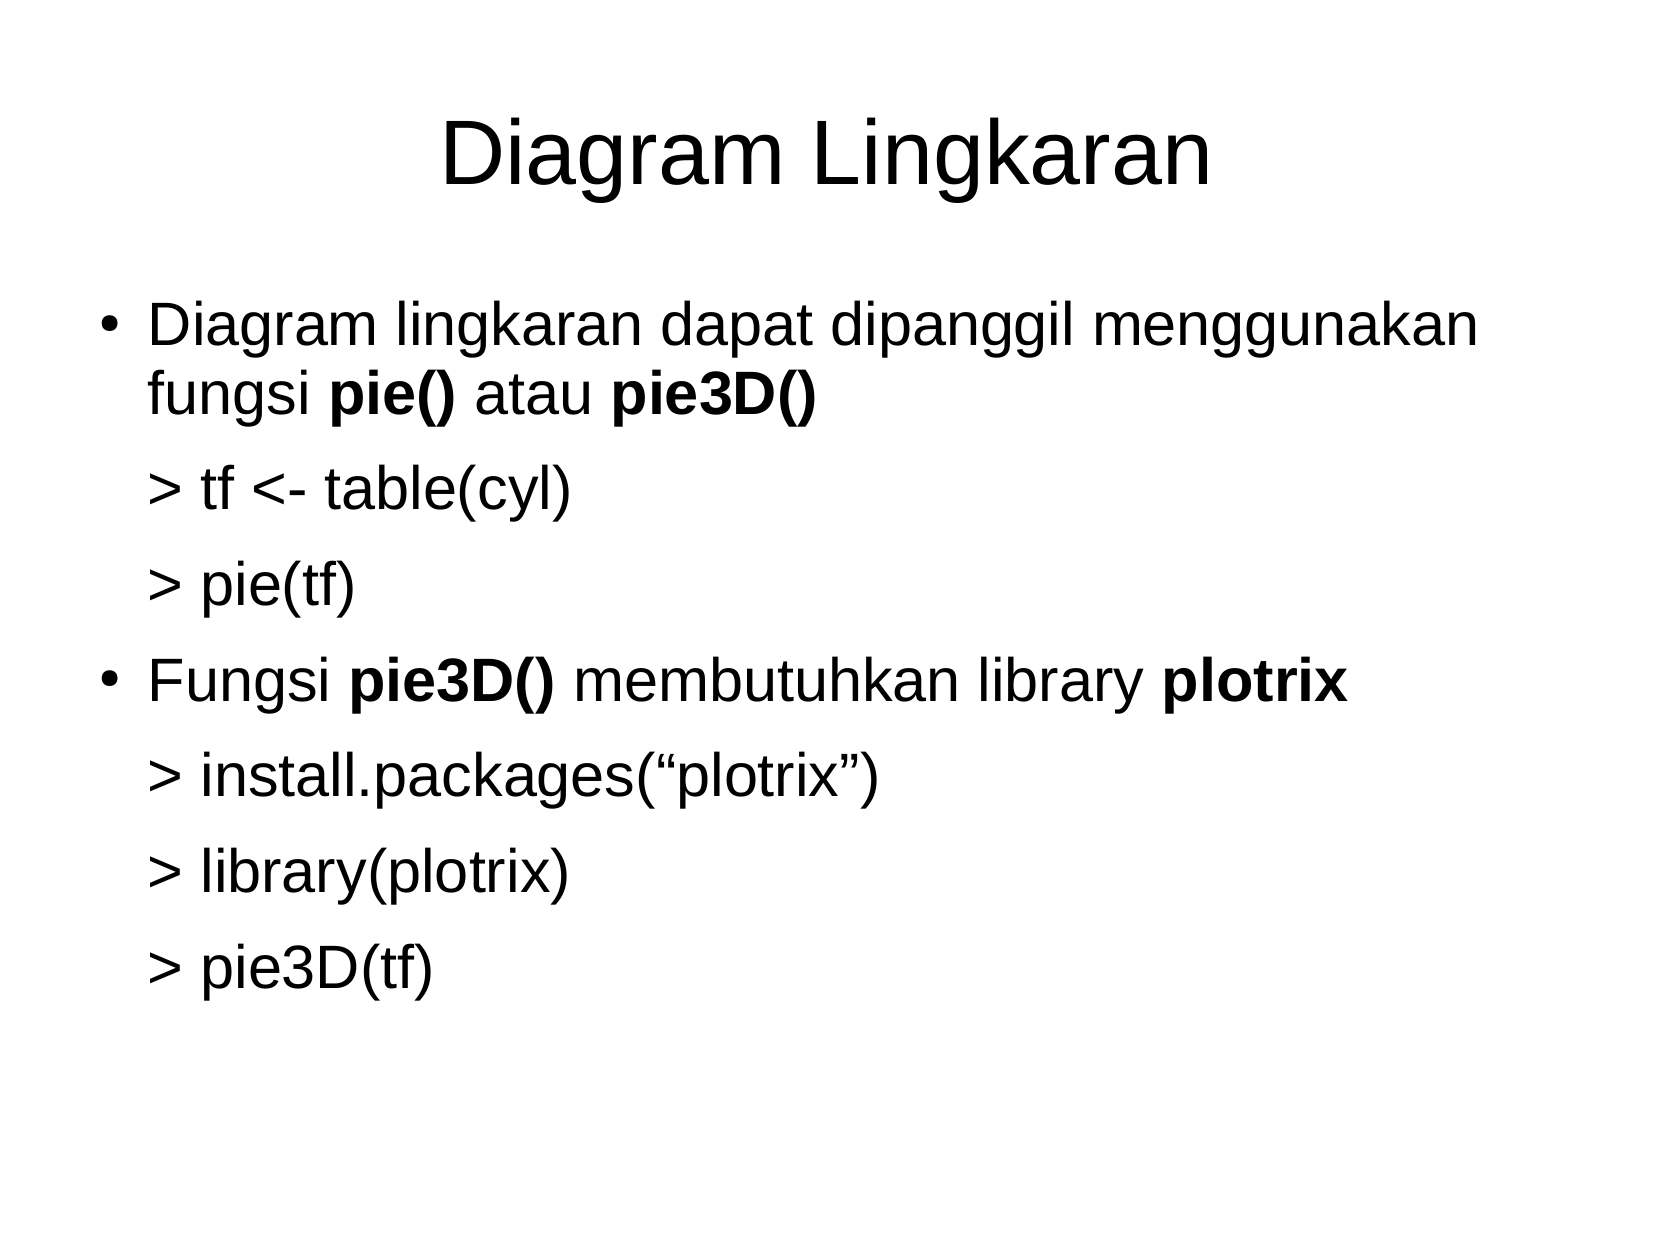

# Diagram Lingkaran
Diagram lingkaran dapat dipanggil menggunakan fungsi pie() atau pie3D()
> tf <- table(cyl)
> pie(tf)
Fungsi pie3D() membutuhkan library plotrix
> install.packages(“plotrix”)
> library(plotrix)
> pie3D(tf)